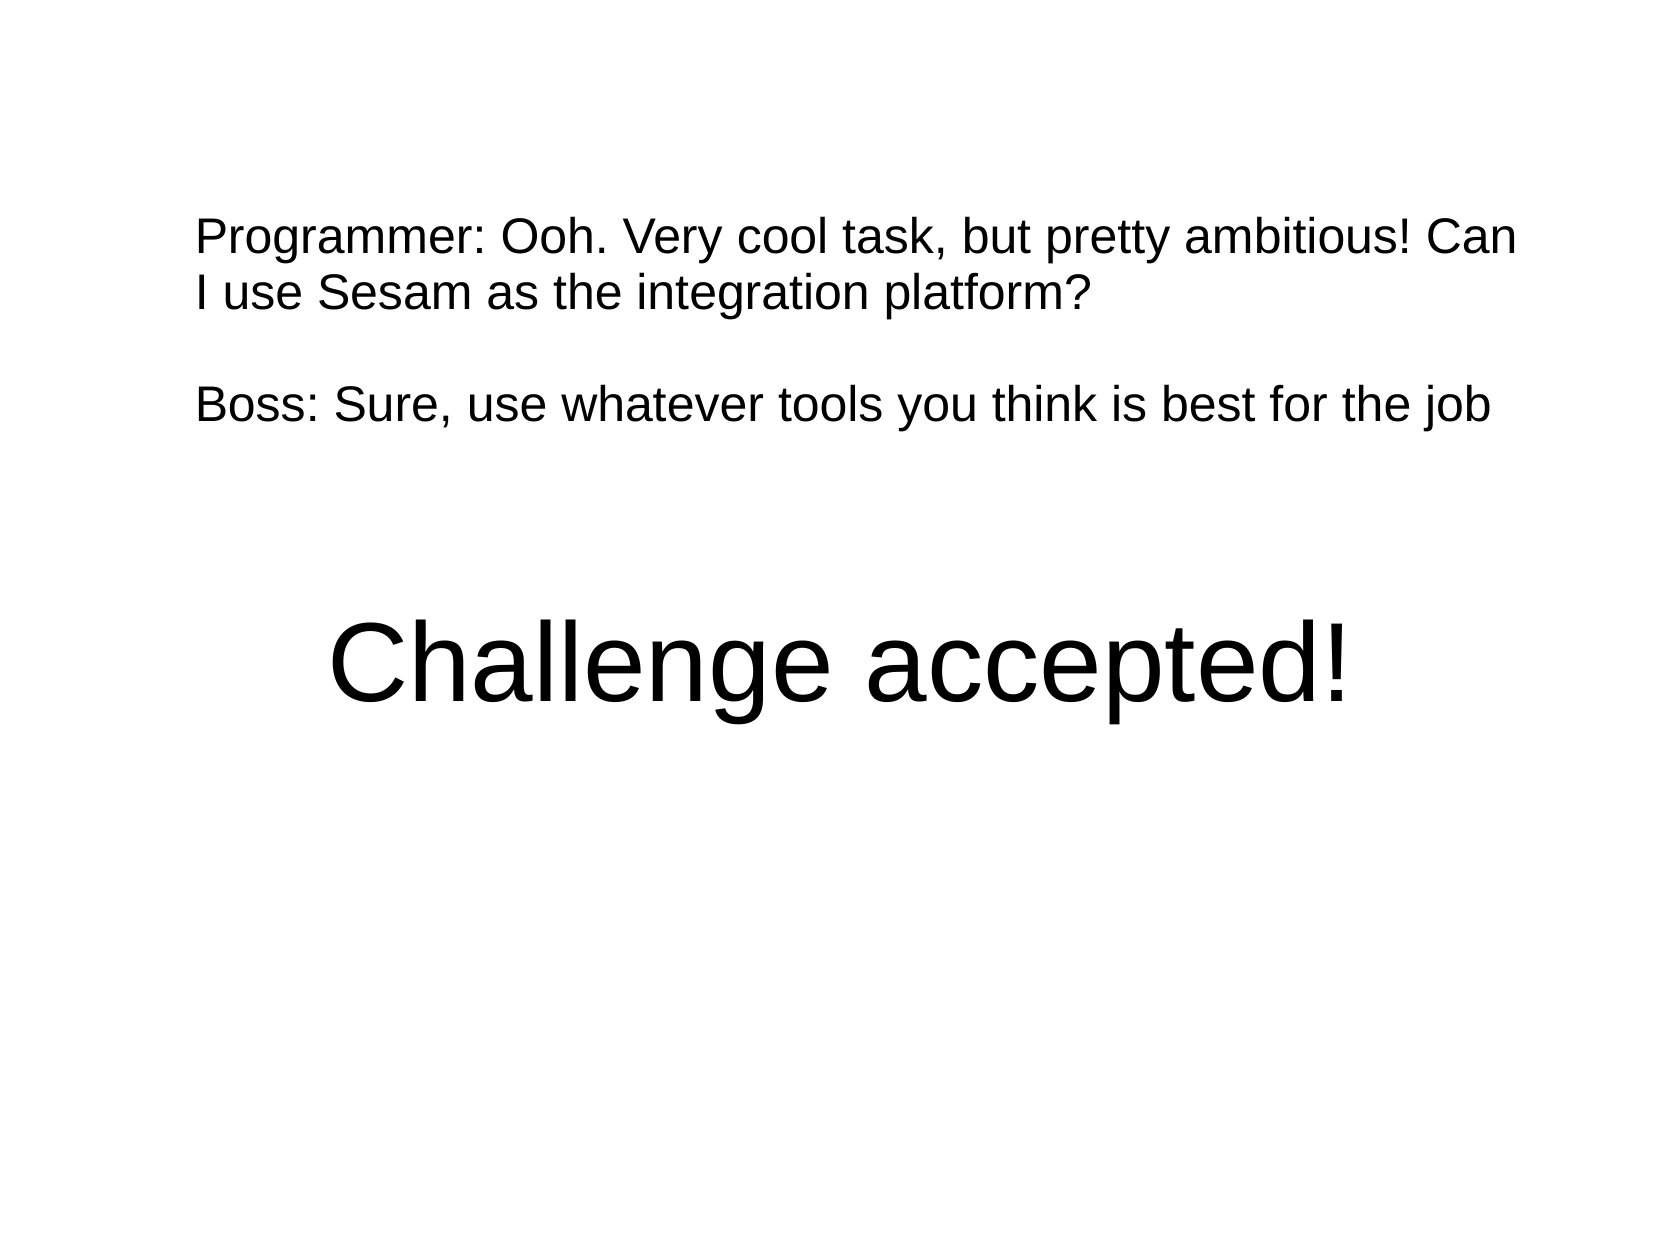

Programmer: Ooh. Very cool task, but pretty ambitious! Can I use Sesam as the integration platform?
Boss: Sure, use whatever tools you think is best for the job
# Challenge accepted!